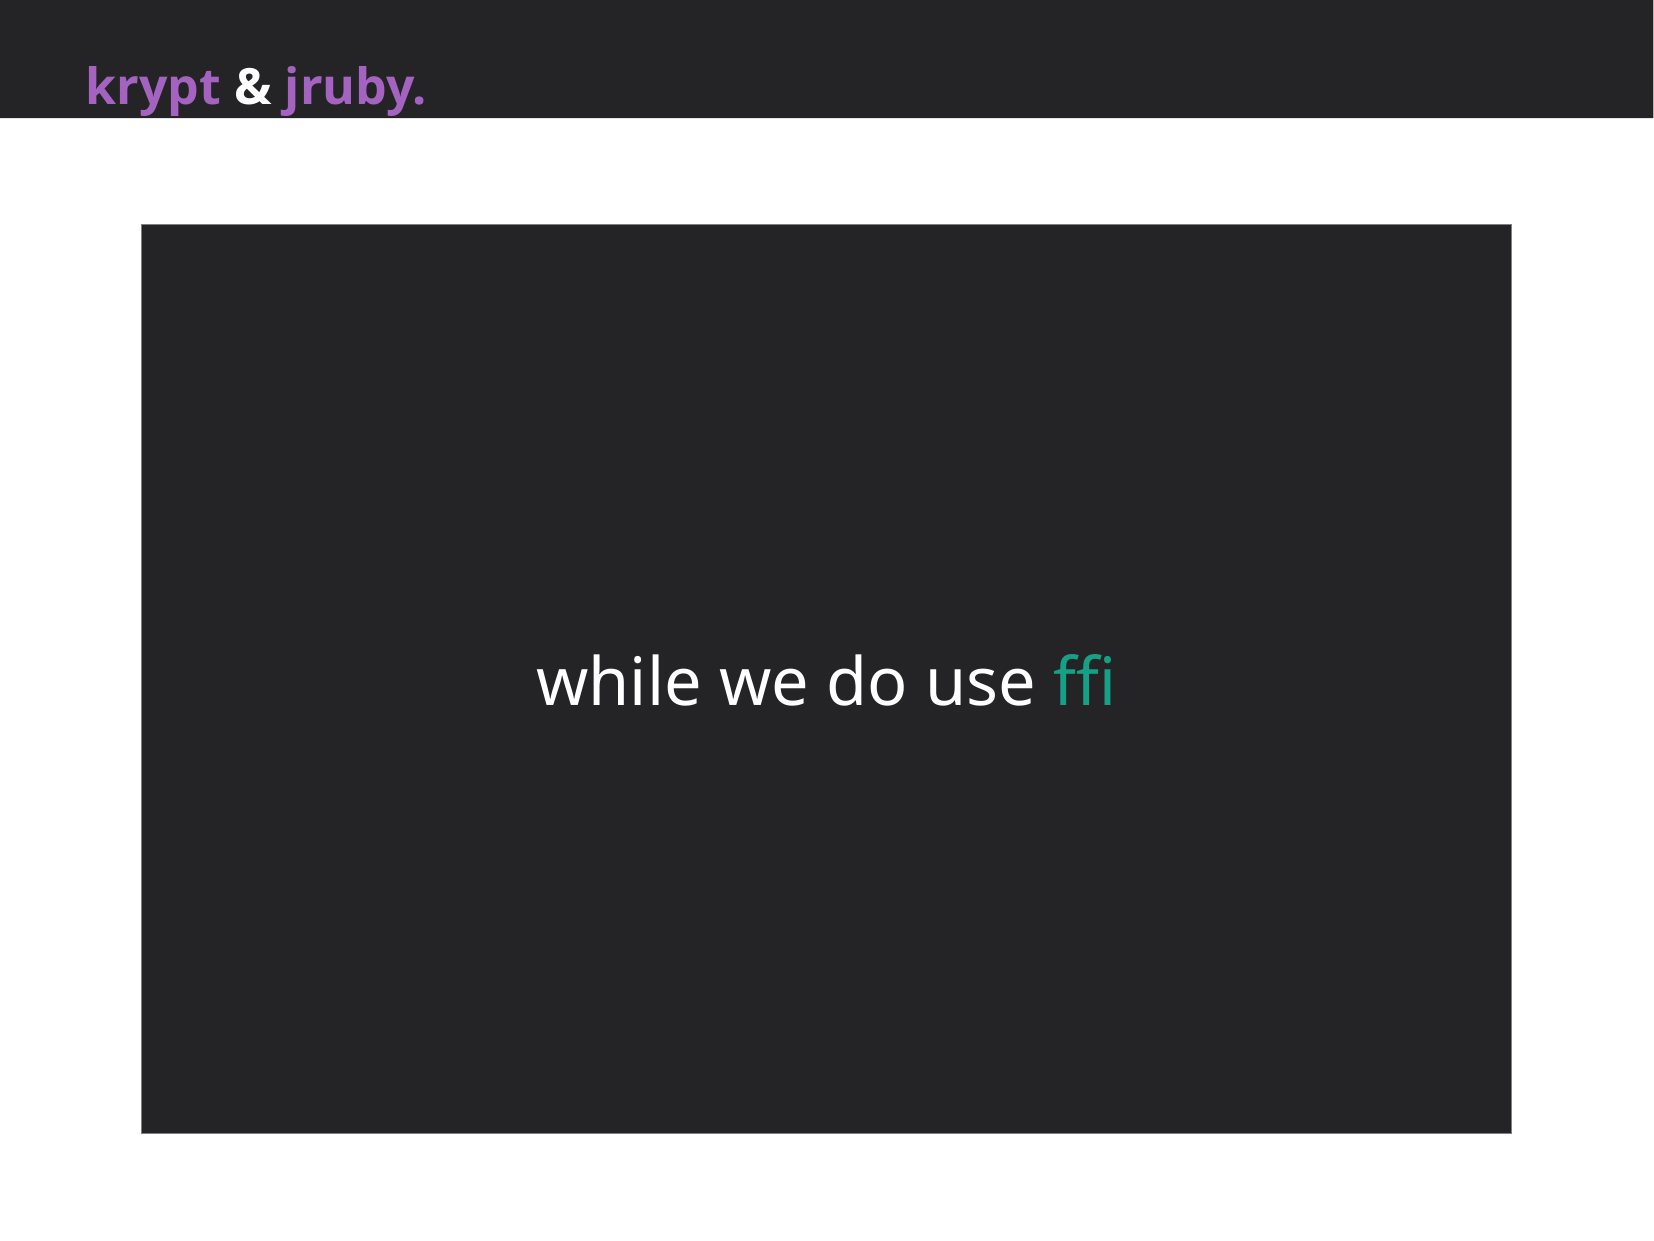

krypt & jruby.
while we do use ffi